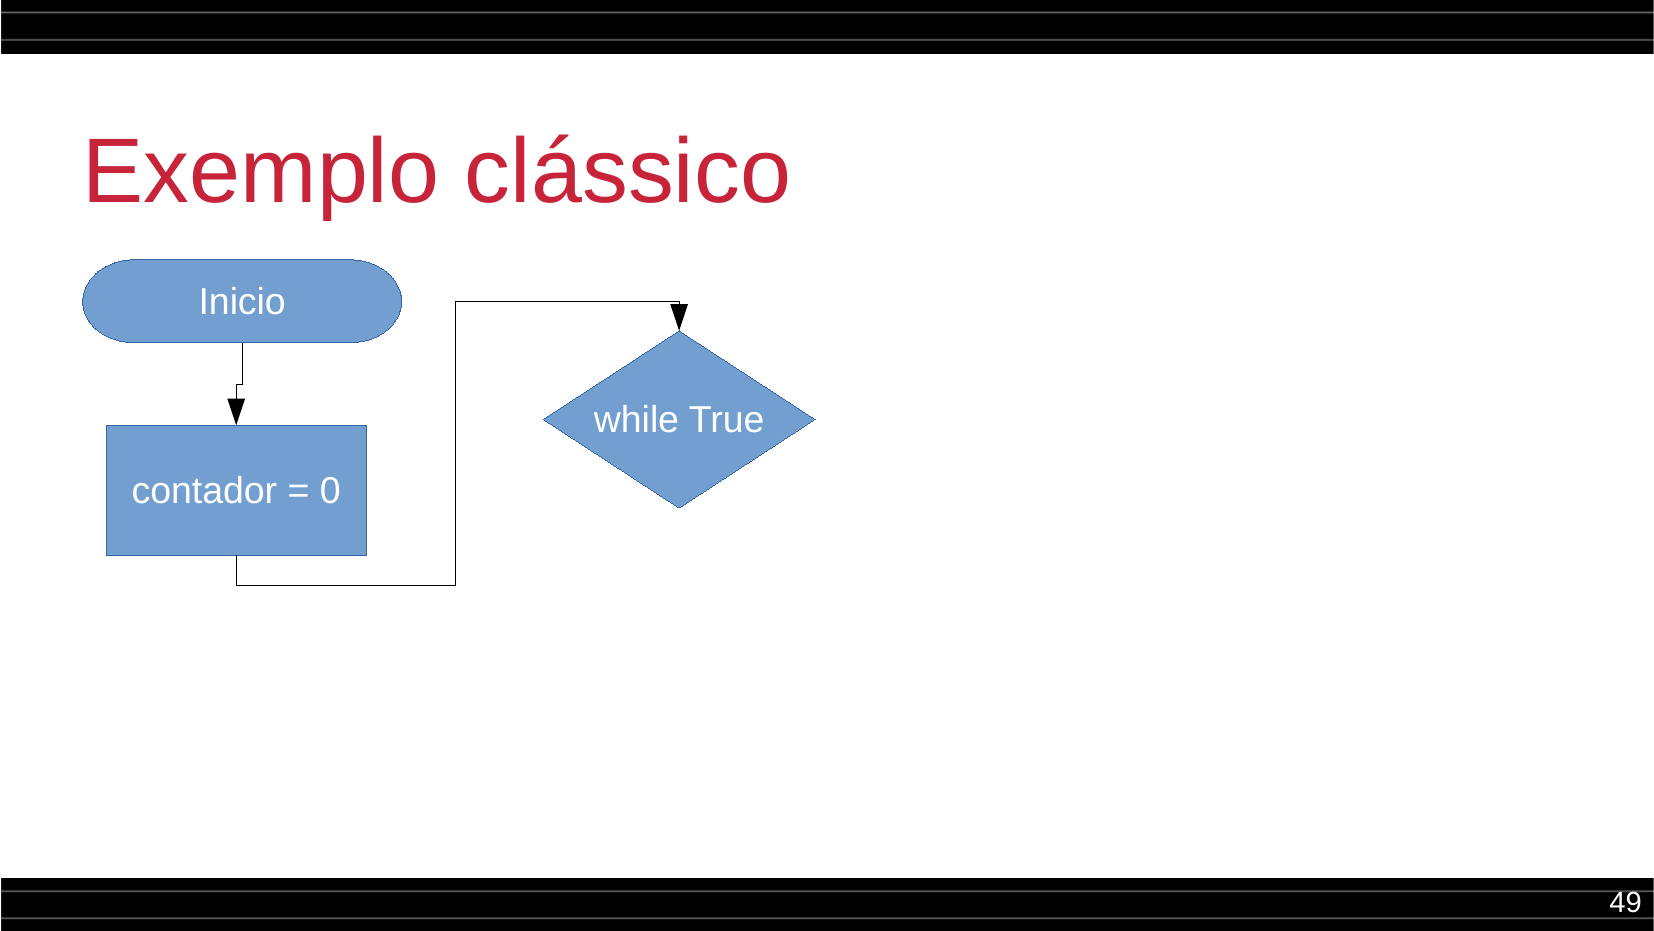

# Exemplo clássico
Inicio
while True
contador = 0